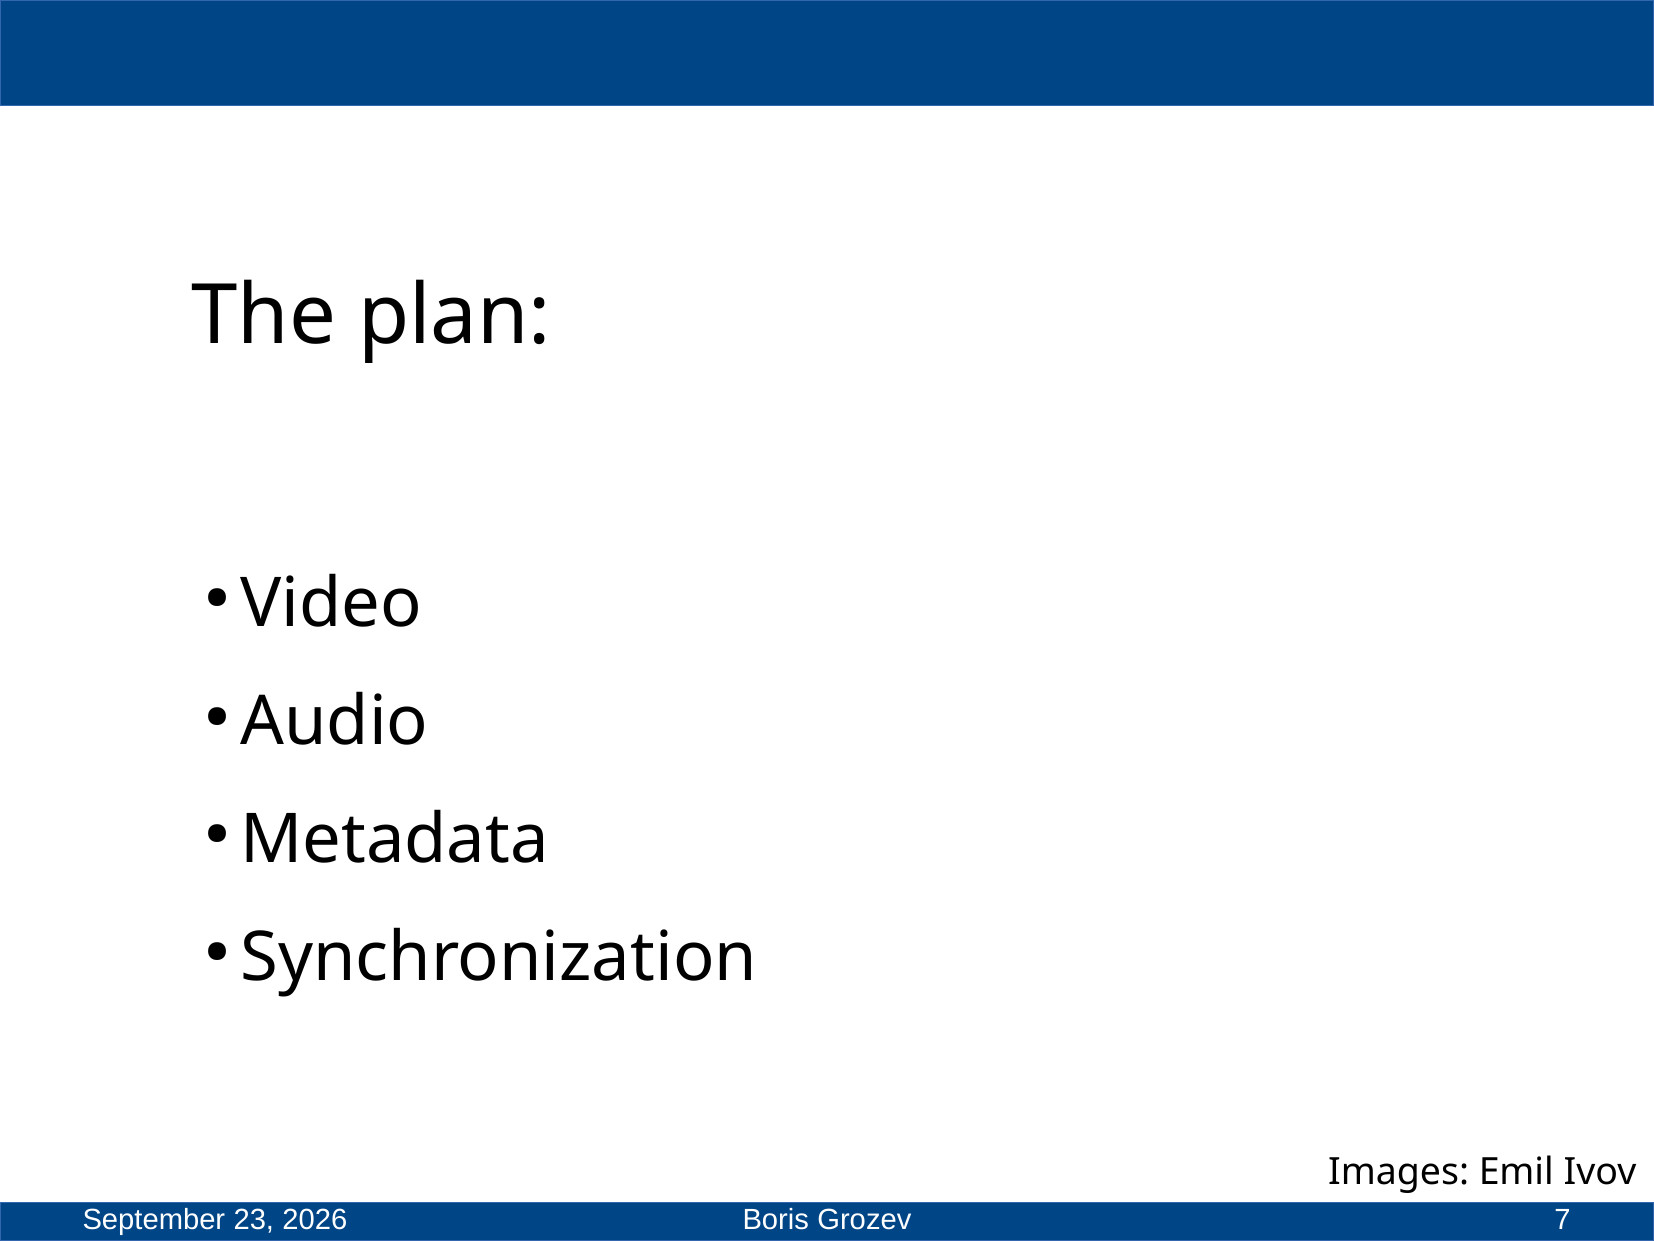

The plan:
Video
Audio
Metadata
Synchronization
Images: Emil Ivov
Boris Grozev
7